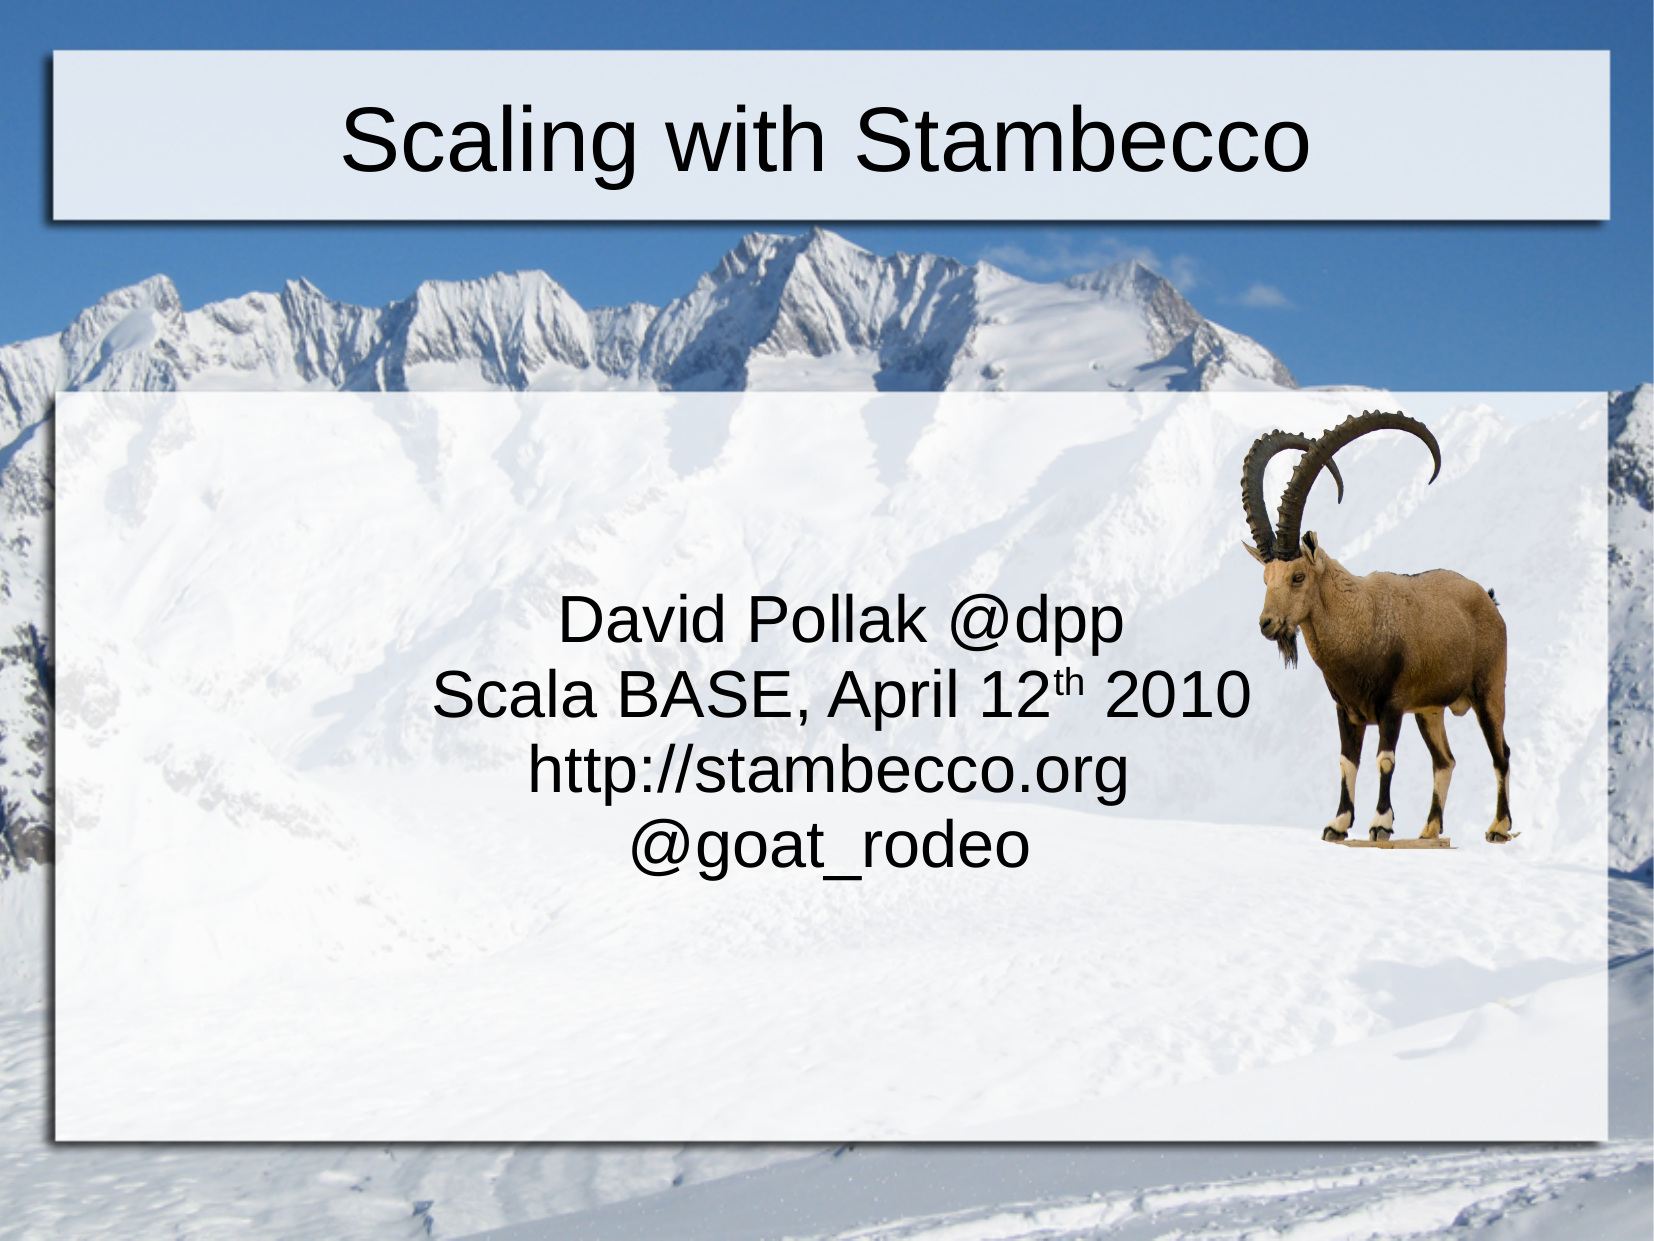

# Scaling with Stambecco
David Pollak @dpp
Scala BASE, April 12th 2010
http://stambecco.org
@goat_rodeo